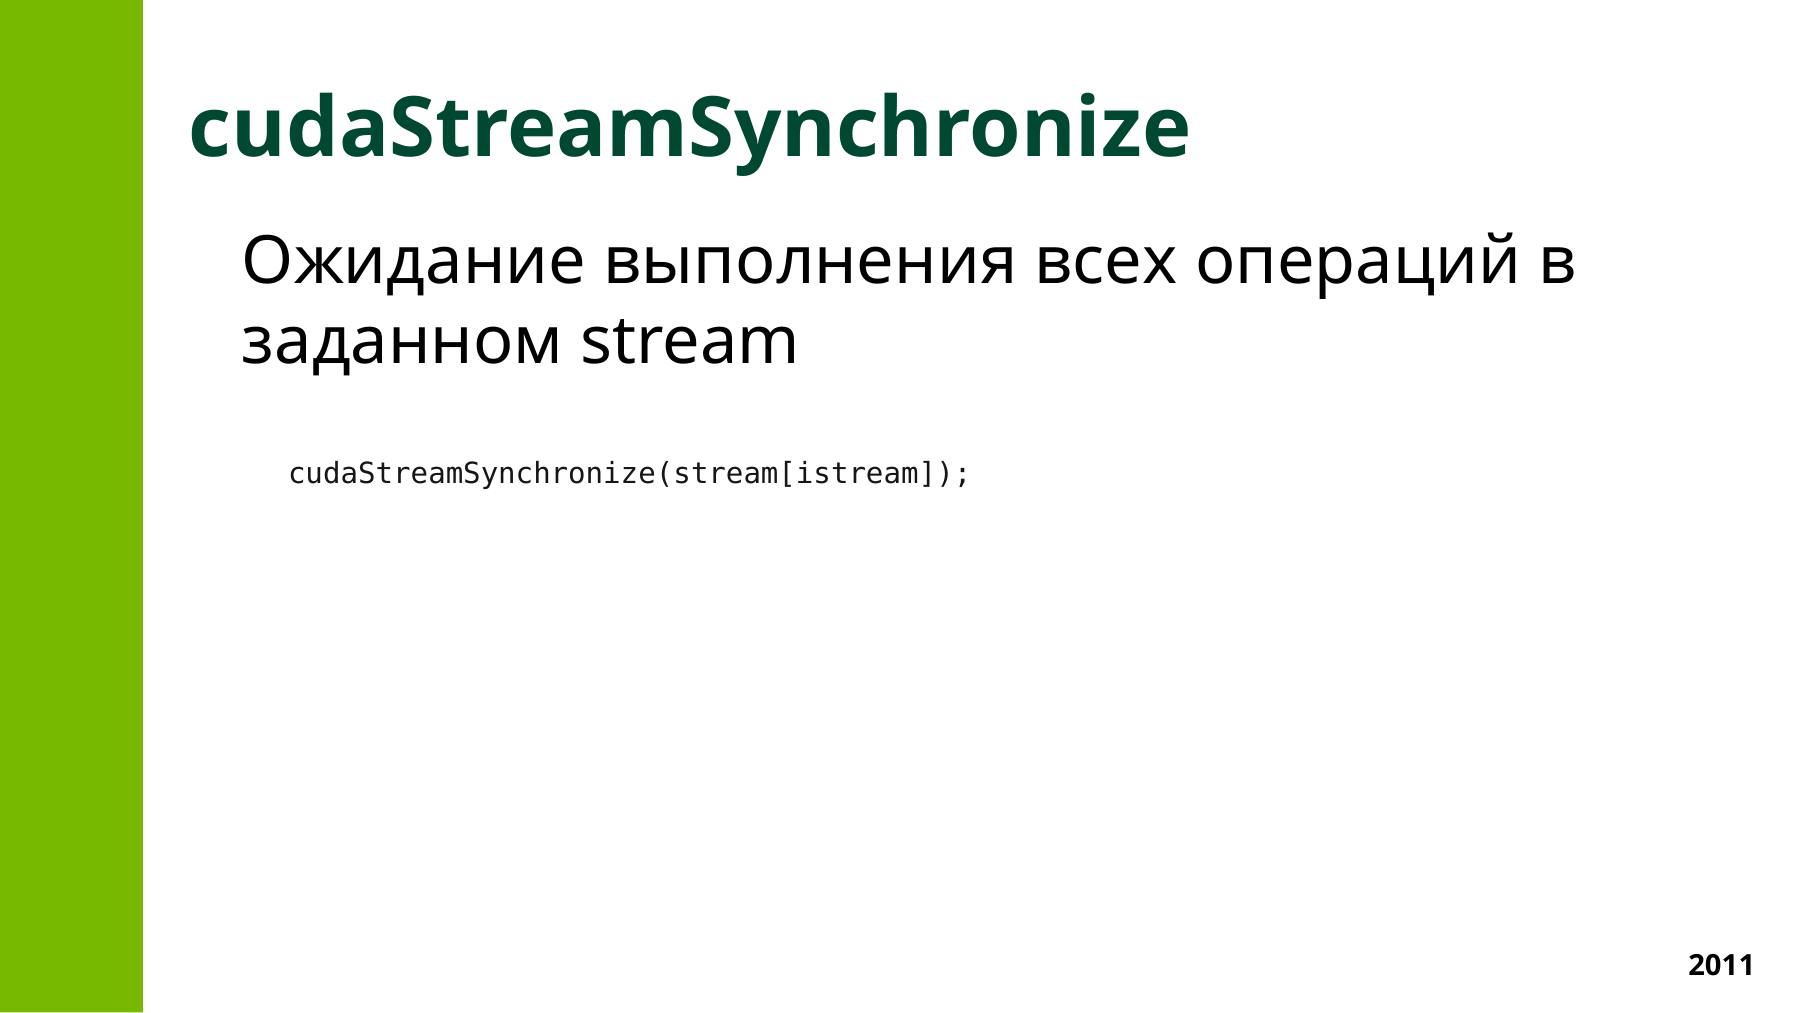

# cudaStreamSynchronize
Ожидание выполнения всех операций в заданном stream